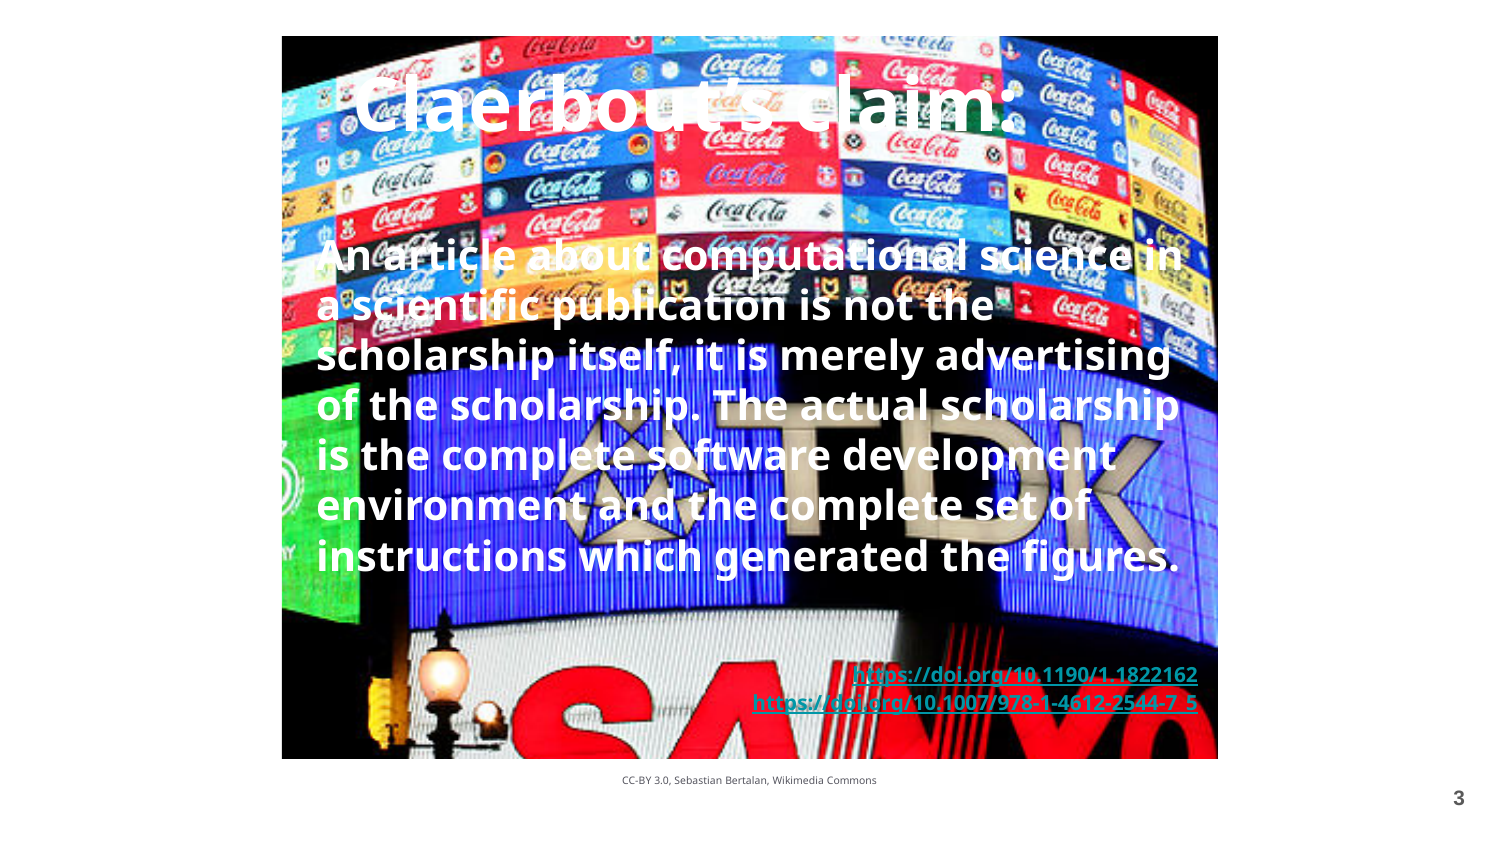

Claerbout’s claim:
 An article about computational science in 
 a scientific publication is not the  
 scholarship itself, it is merely advertising
 of the scholarship. The actual scholarship
 is the complete software development 
 environment and the complete set of 
 instructions which generated the figures.
 https://doi.org/10.1190/1.1822162
 https://doi.org/10.1007/978-1-4612-2544-7_5
CC-BY 3.0, Sebastian Bertalan, Wikimedia Commons